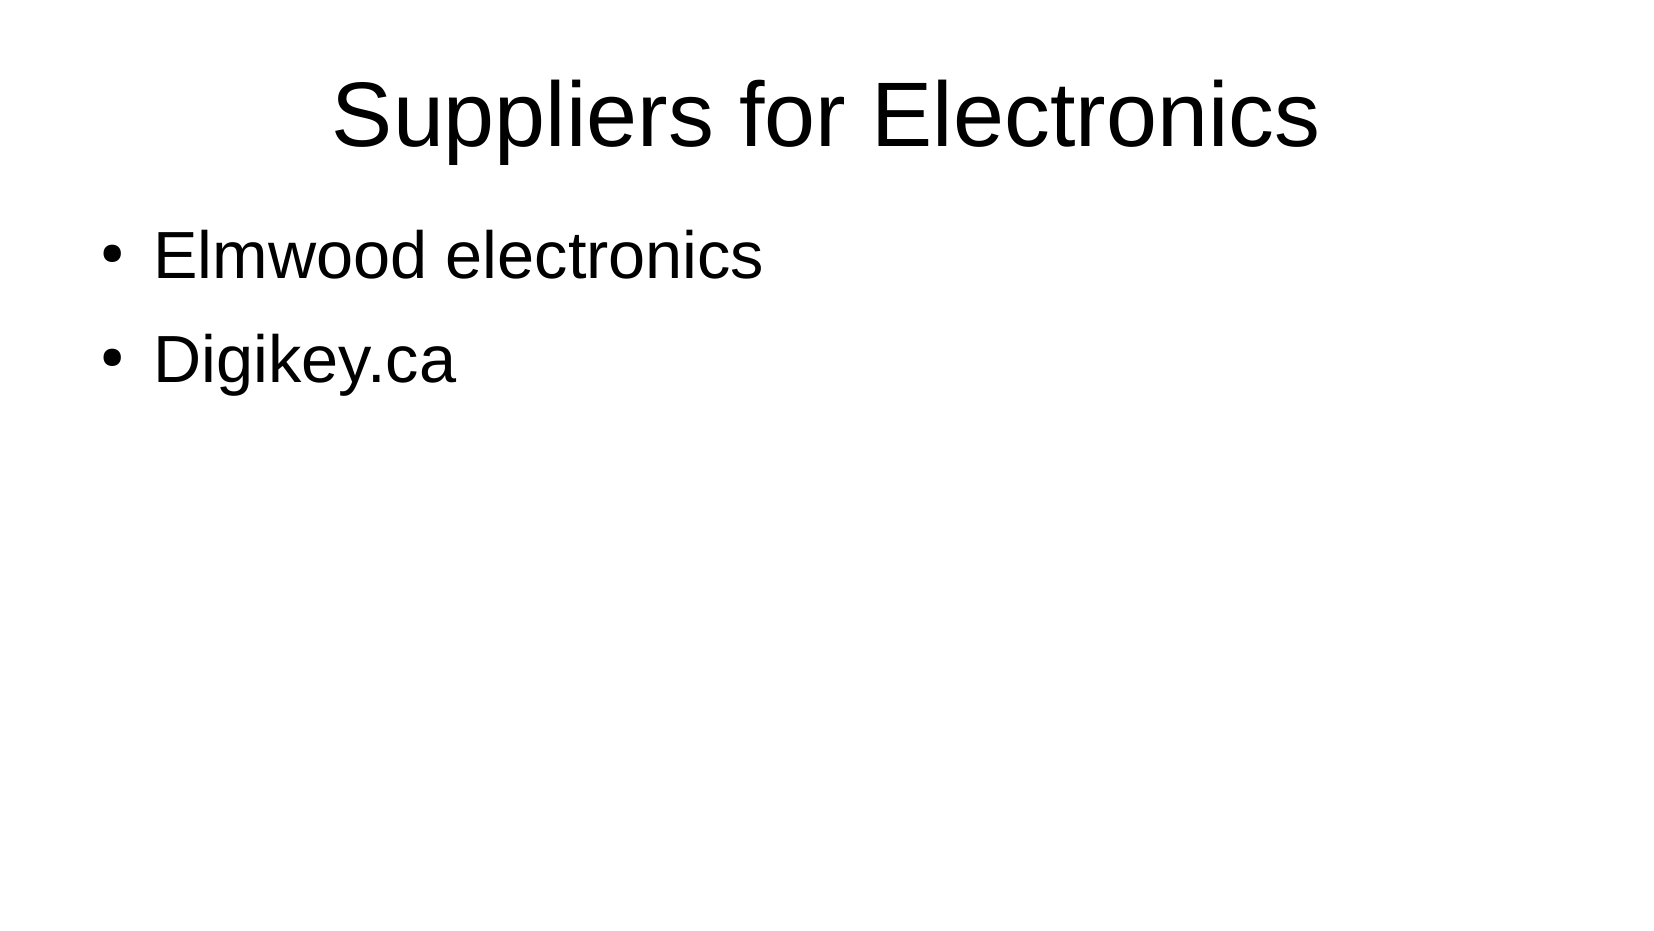

# Suppliers for Electronics
Elmwood electronics
Digikey.ca